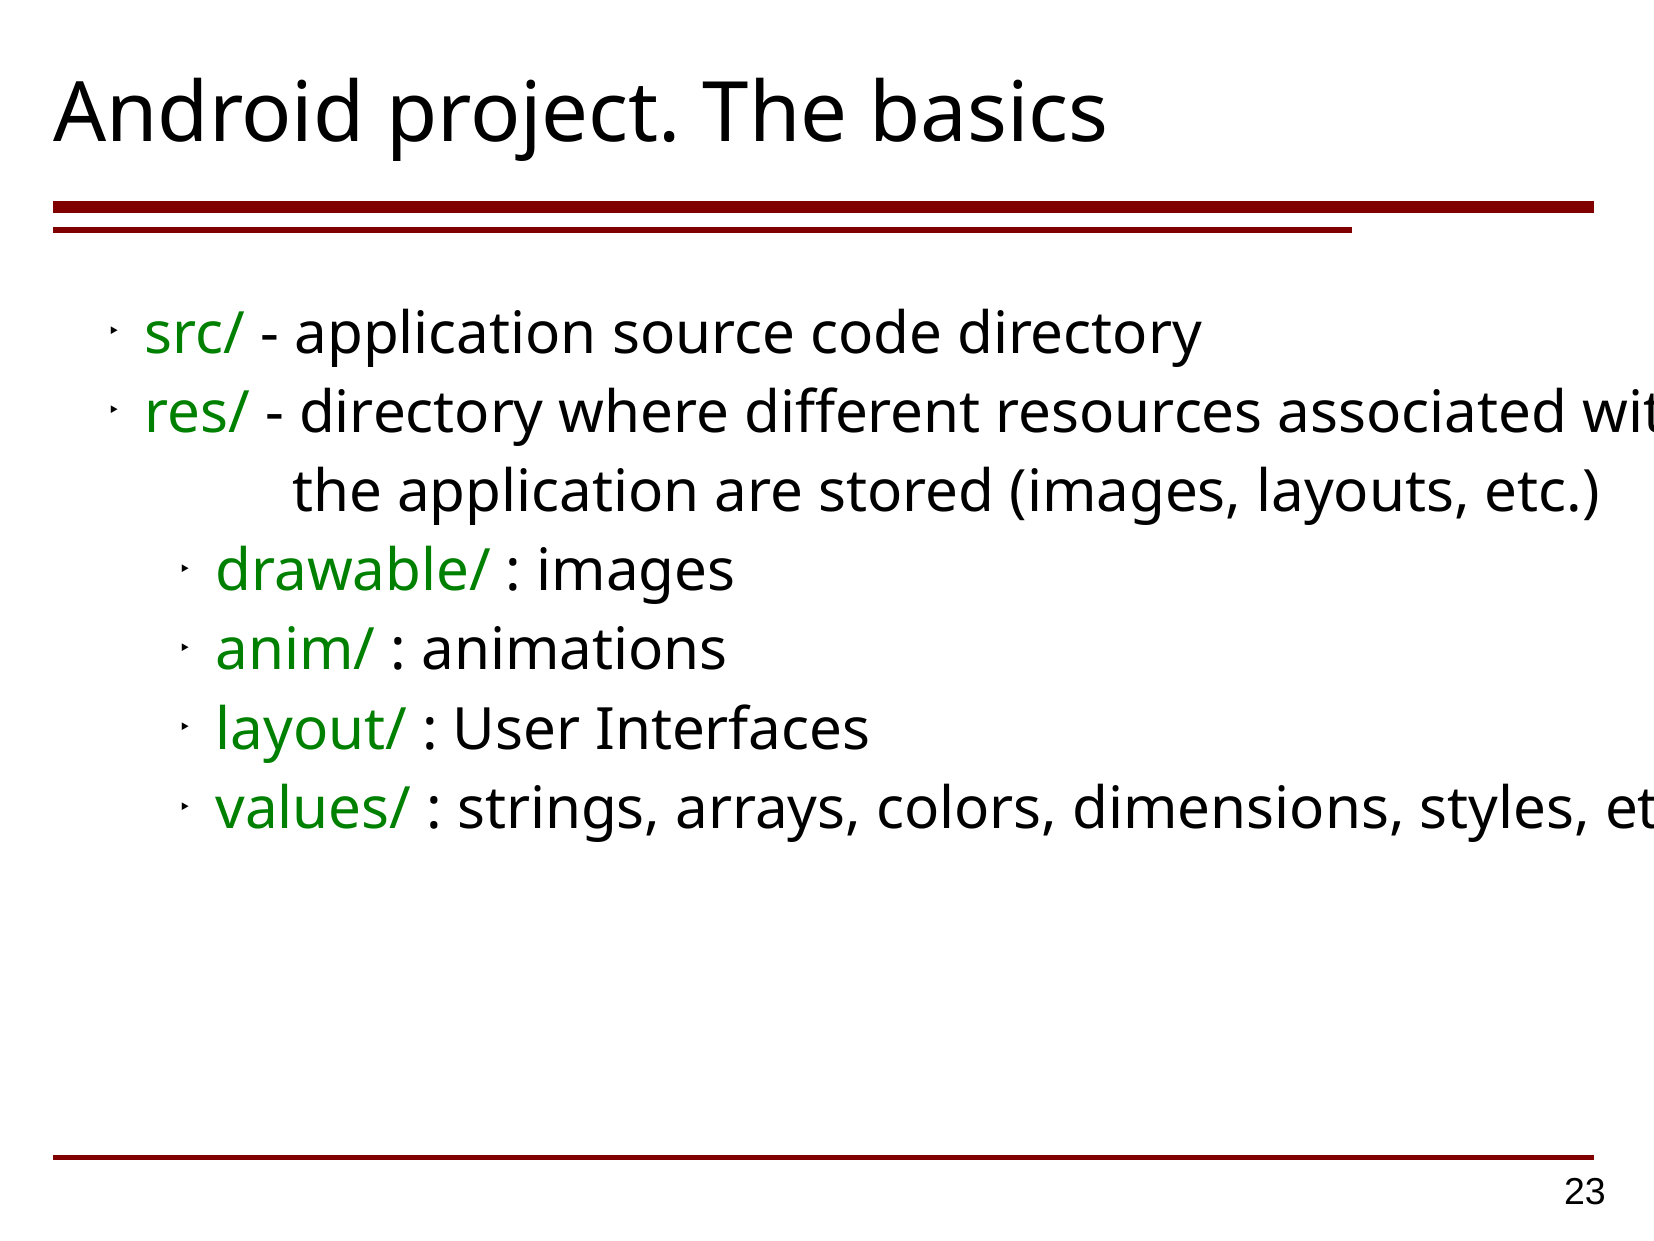

# Android project. The basics
src/ - application source code directory
res/ - directory where different resources associated with
		the application are stored (images, layouts, etc.)
drawable/ : images
anim/ : animations
layout/ : User Interfaces
values/ : strings, arrays, colors, dimensions, styles, etc.